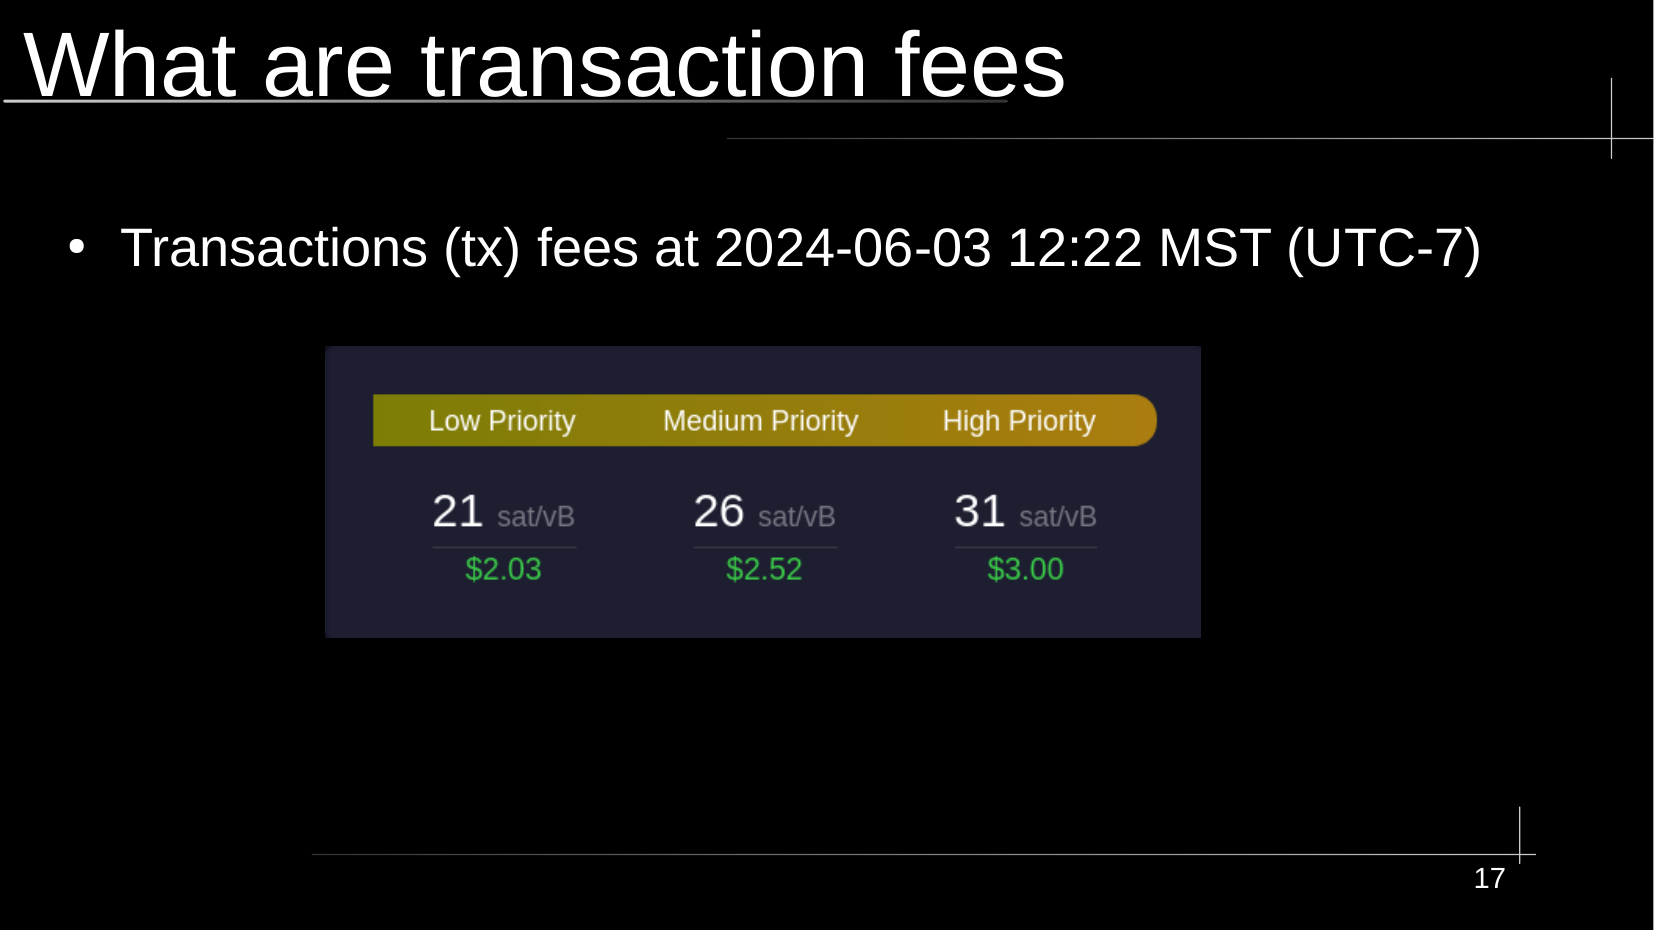

# What are transaction fees
Transactions (tx) fees at 2024-06-03 12:22 MST (UTC-7)
17